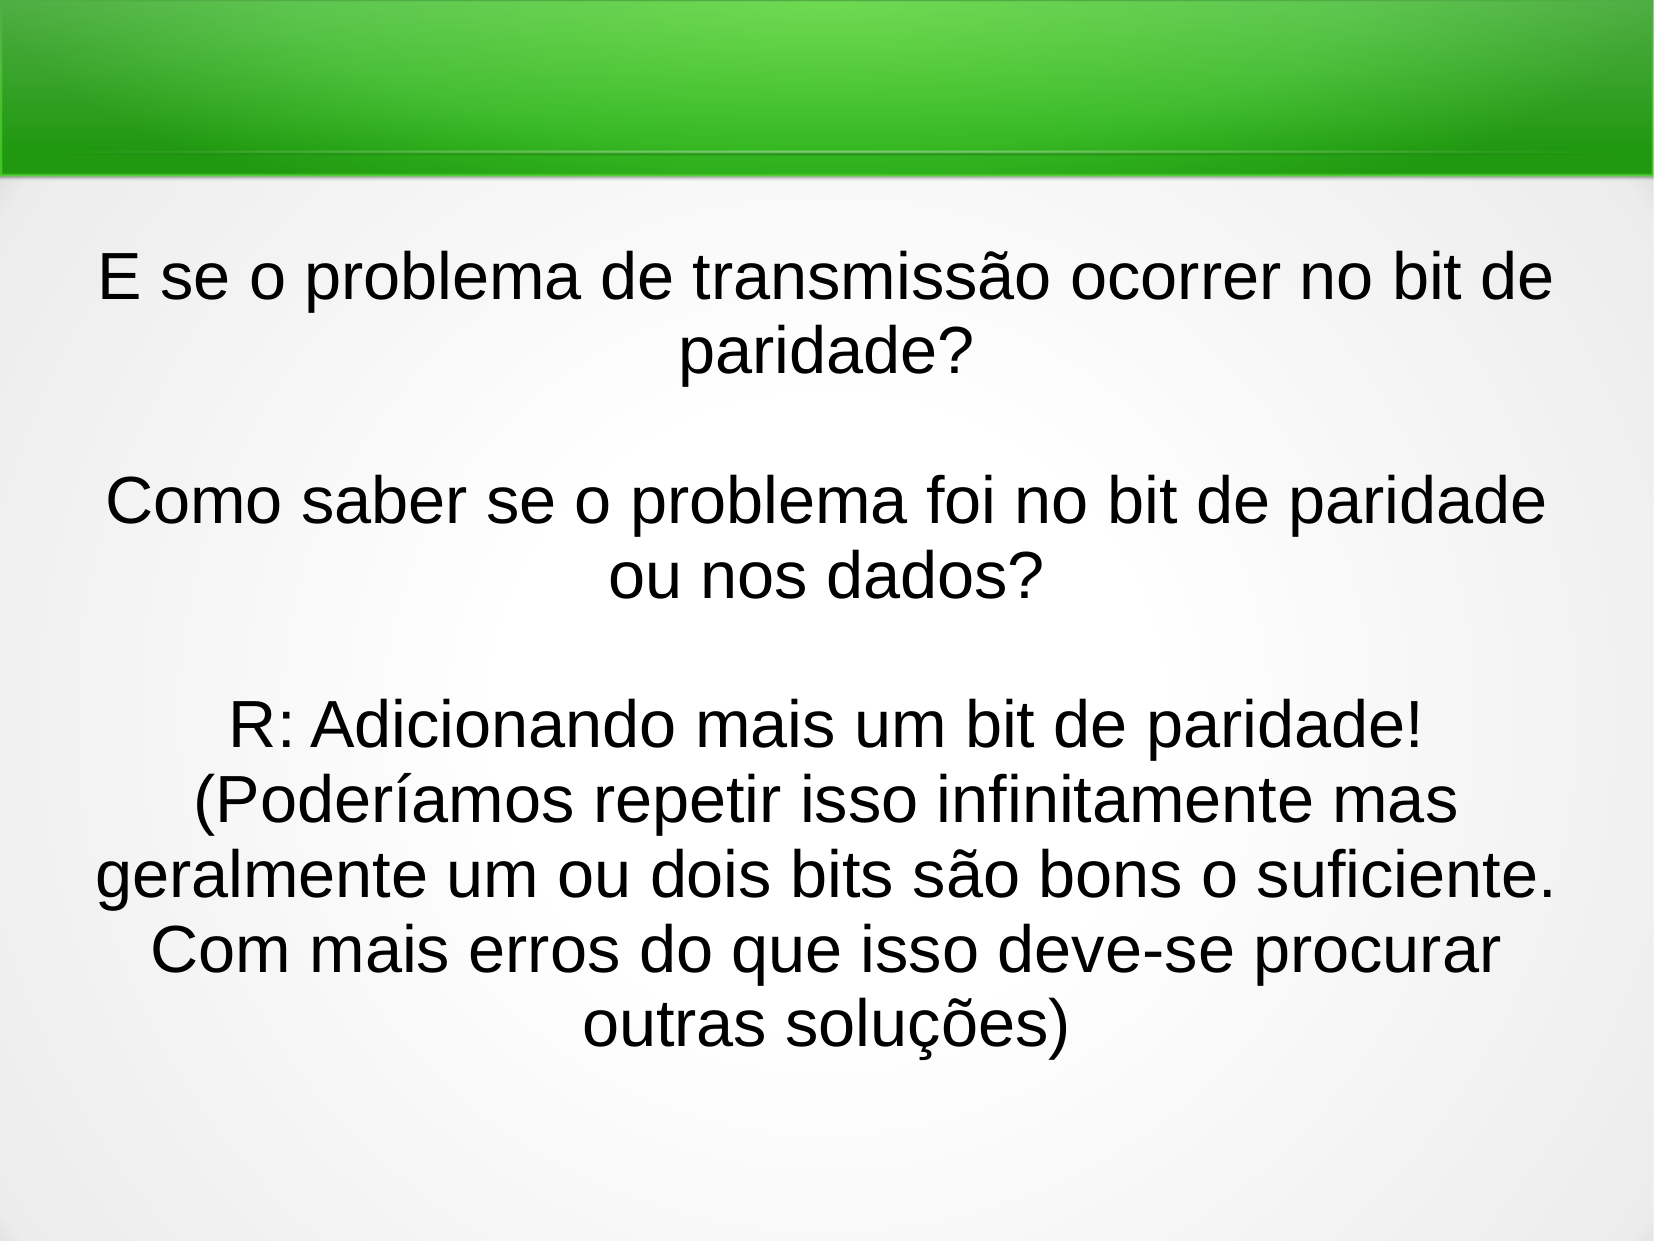

#
E se o problema de transmissão ocorrer no bit de paridade?
Como saber se o problema foi no bit de paridade ou nos dados?
R: Adicionando mais um bit de paridade!
(Poderíamos repetir isso infinitamente mas geralmente um ou dois bits são bons o suficiente. Com mais erros do que isso deve-se procurar outras soluções)